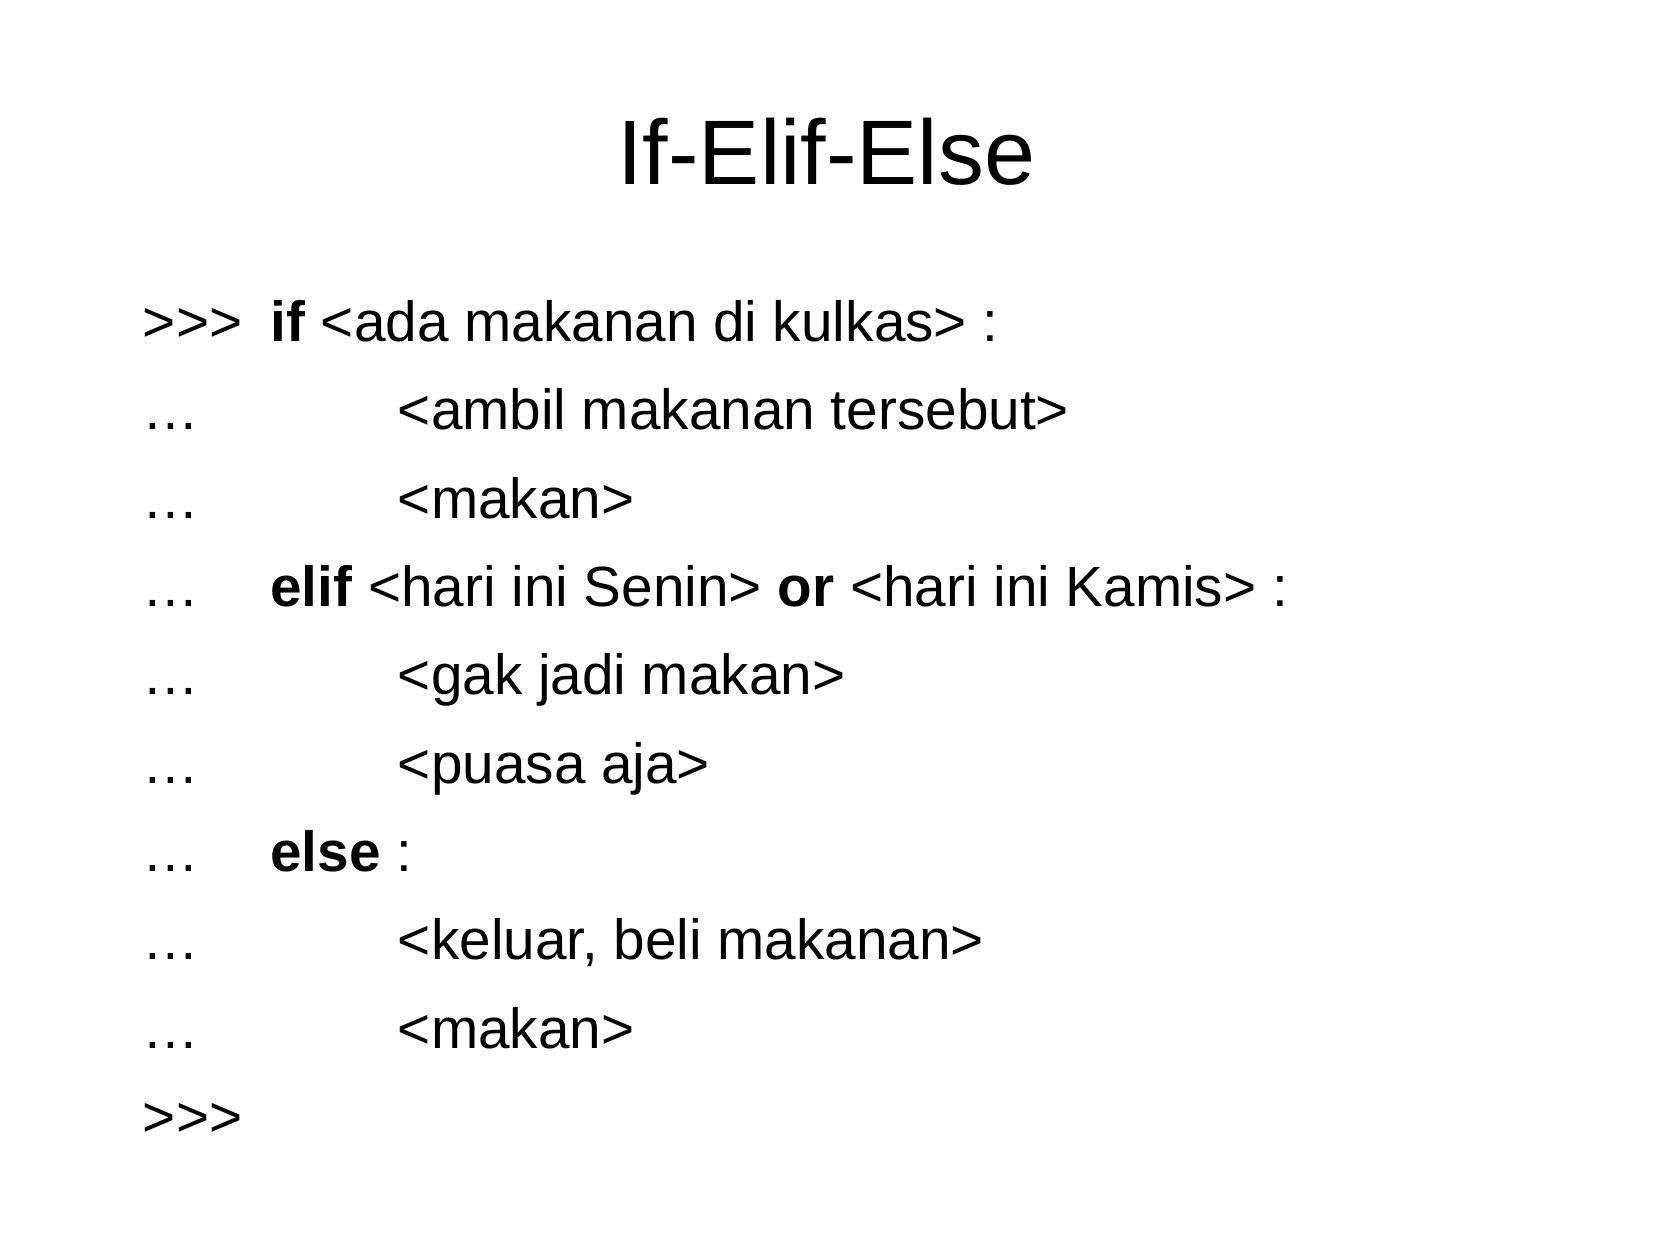

# If-Elif-Else
>>> 	if <ada makanan di kulkas> :
… 		 	<ambil makanan tersebut>
… 		 	<makan>
… 	elif <hari ini Senin> or <hari ini Kamis> :
… 		 	<gak jadi makan>
… 	 	 	<puasa aja>
… 	else :
… 	 		 	<keluar, beli makanan>
… 		 	<makan>
>>>